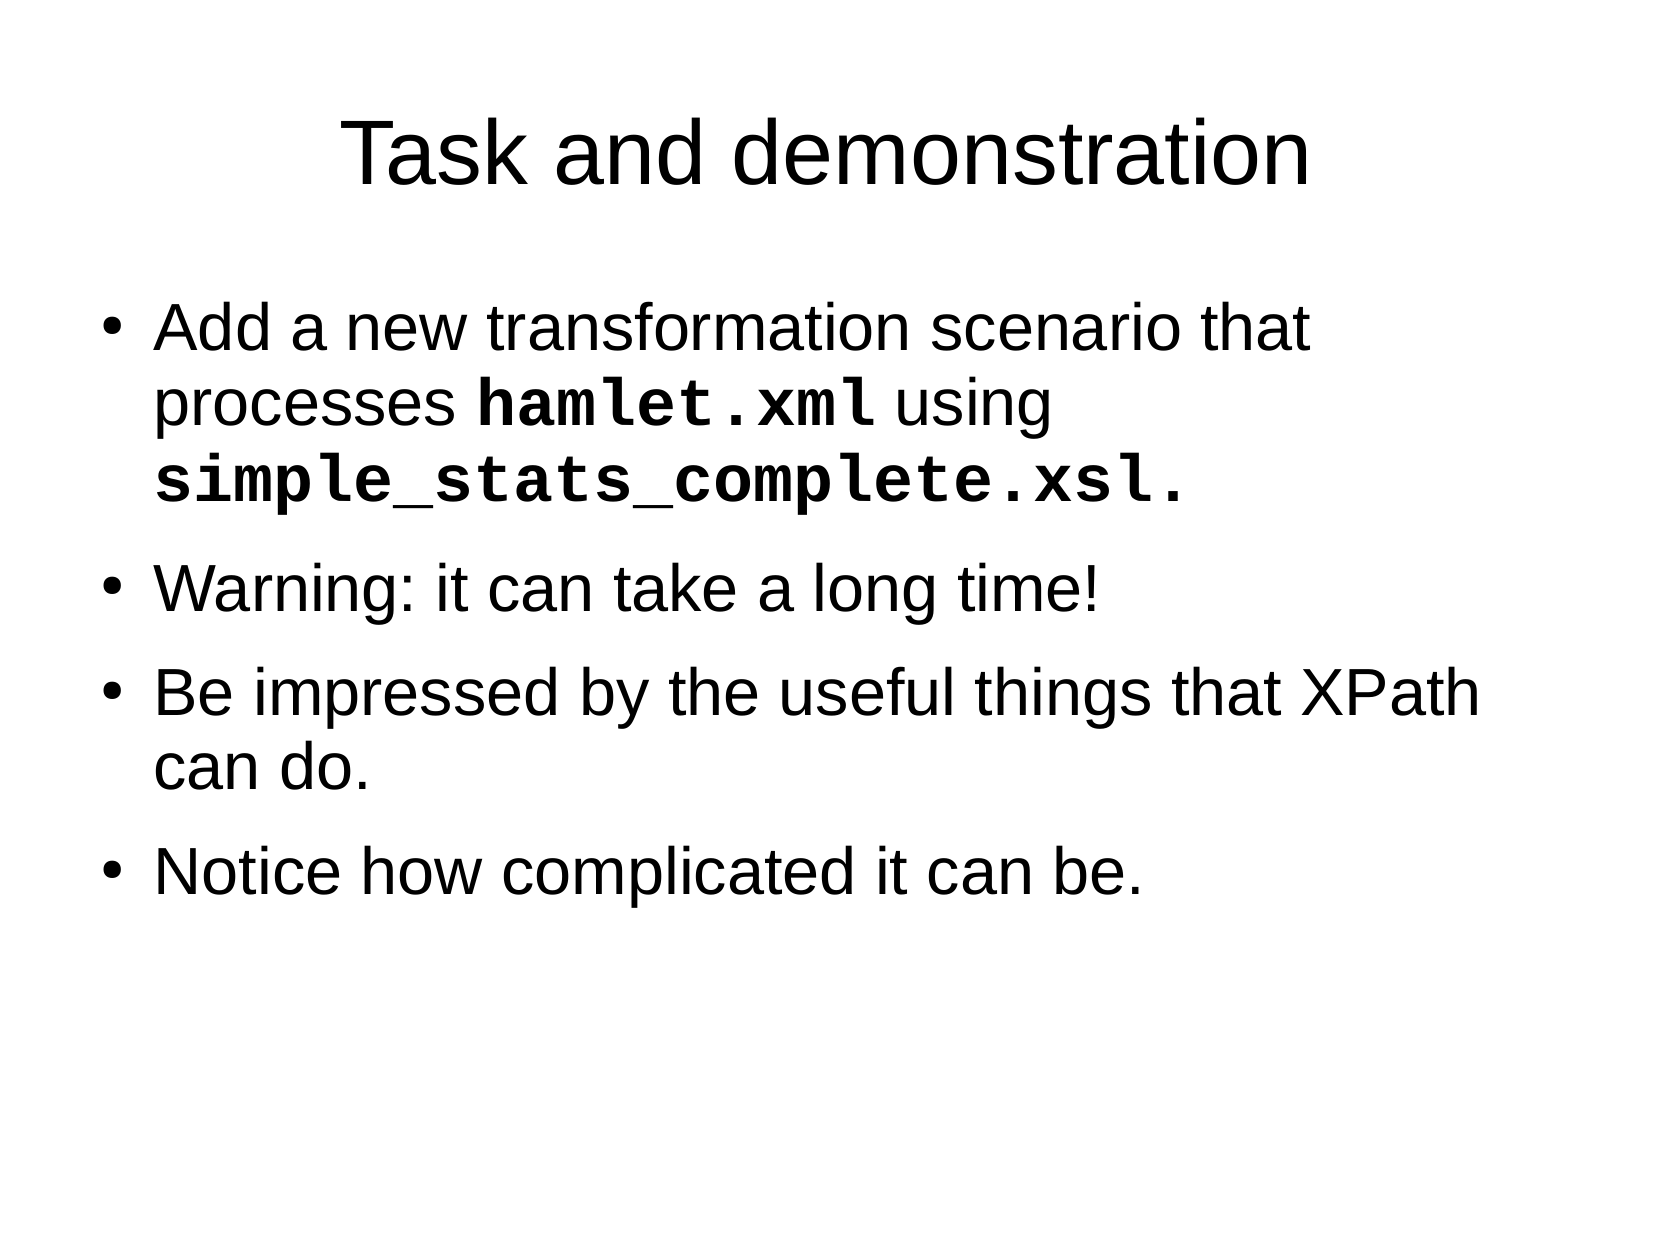

# Task and demonstration
Add a new transformation scenario that processes hamlet.xml using simple_stats_complete.xsl.
Warning: it can take a long time!
Be impressed by the useful things that XPath can do.
Notice how complicated it can be.